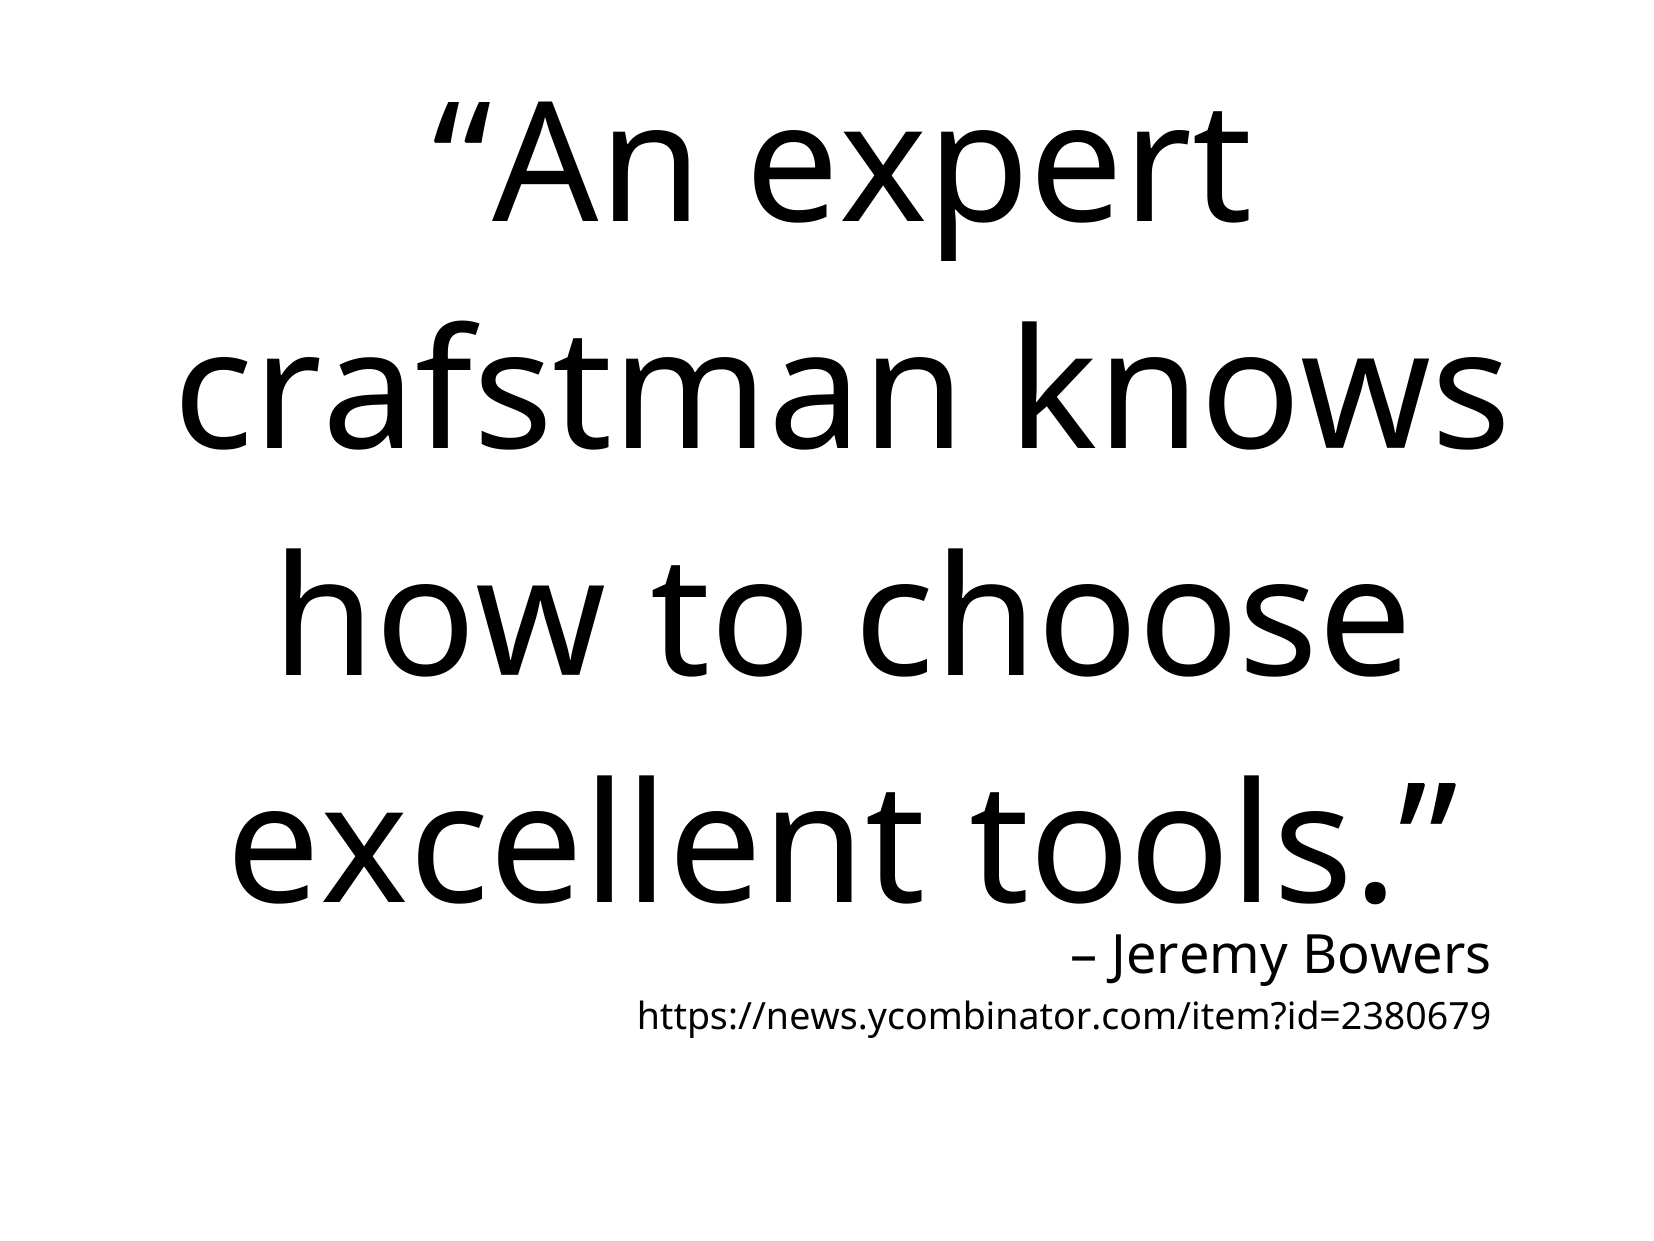

“An expert crafstman knows how to choose excellent tools.”
– Jeremy Bowers
https://news.ycombinator.com/item?id=2380679